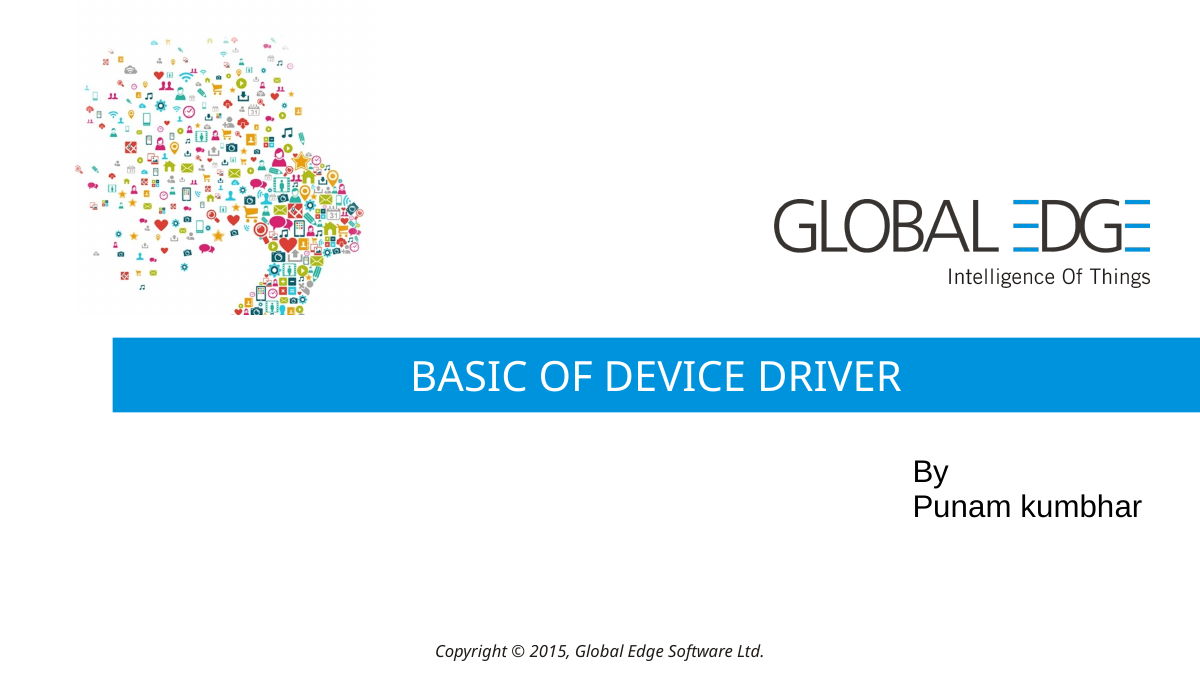

# BASIC OF DEVICE DRIVER
By
Punam kumbhar